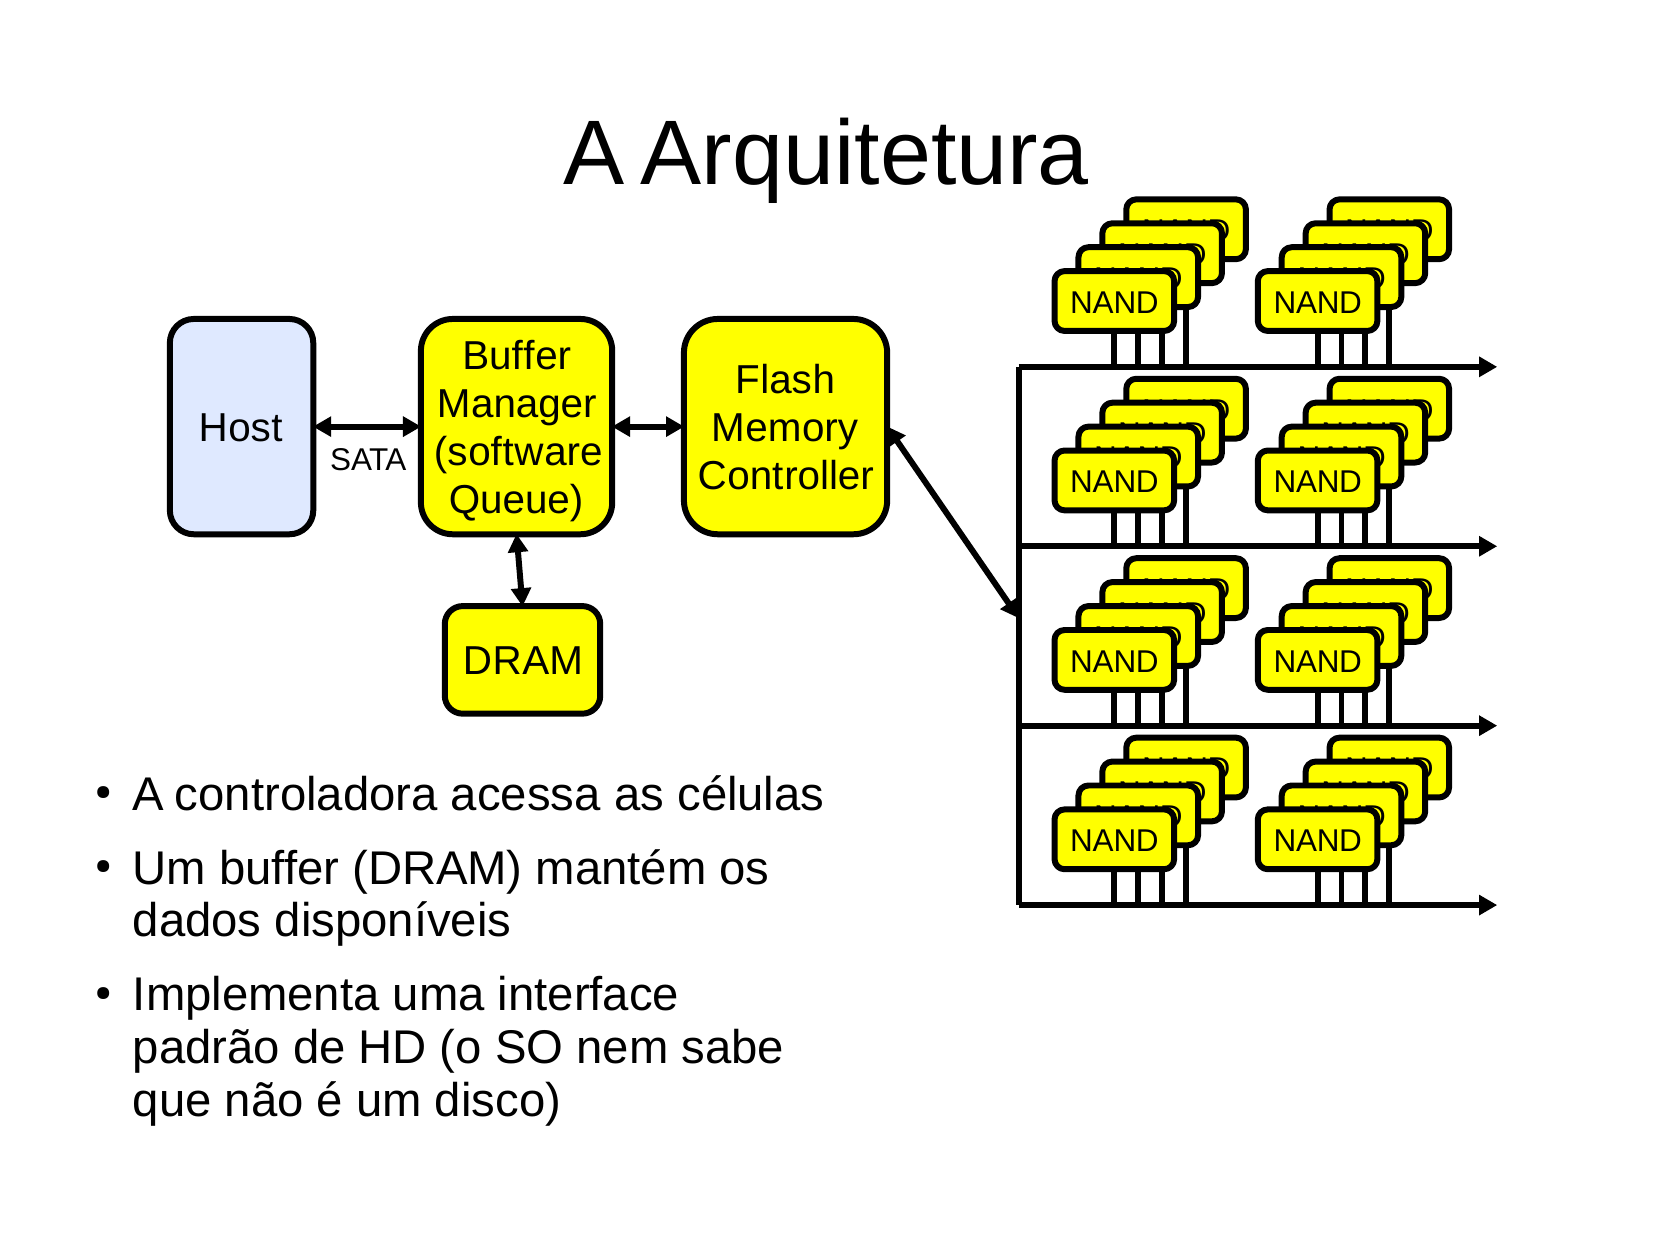

# A Arquitetura
A controladora acessa as células
Um buffer (DRAM) mantém os dados disponíveis
Implementa uma interface padrão de HD (o SO nem sabe que não é um disco)